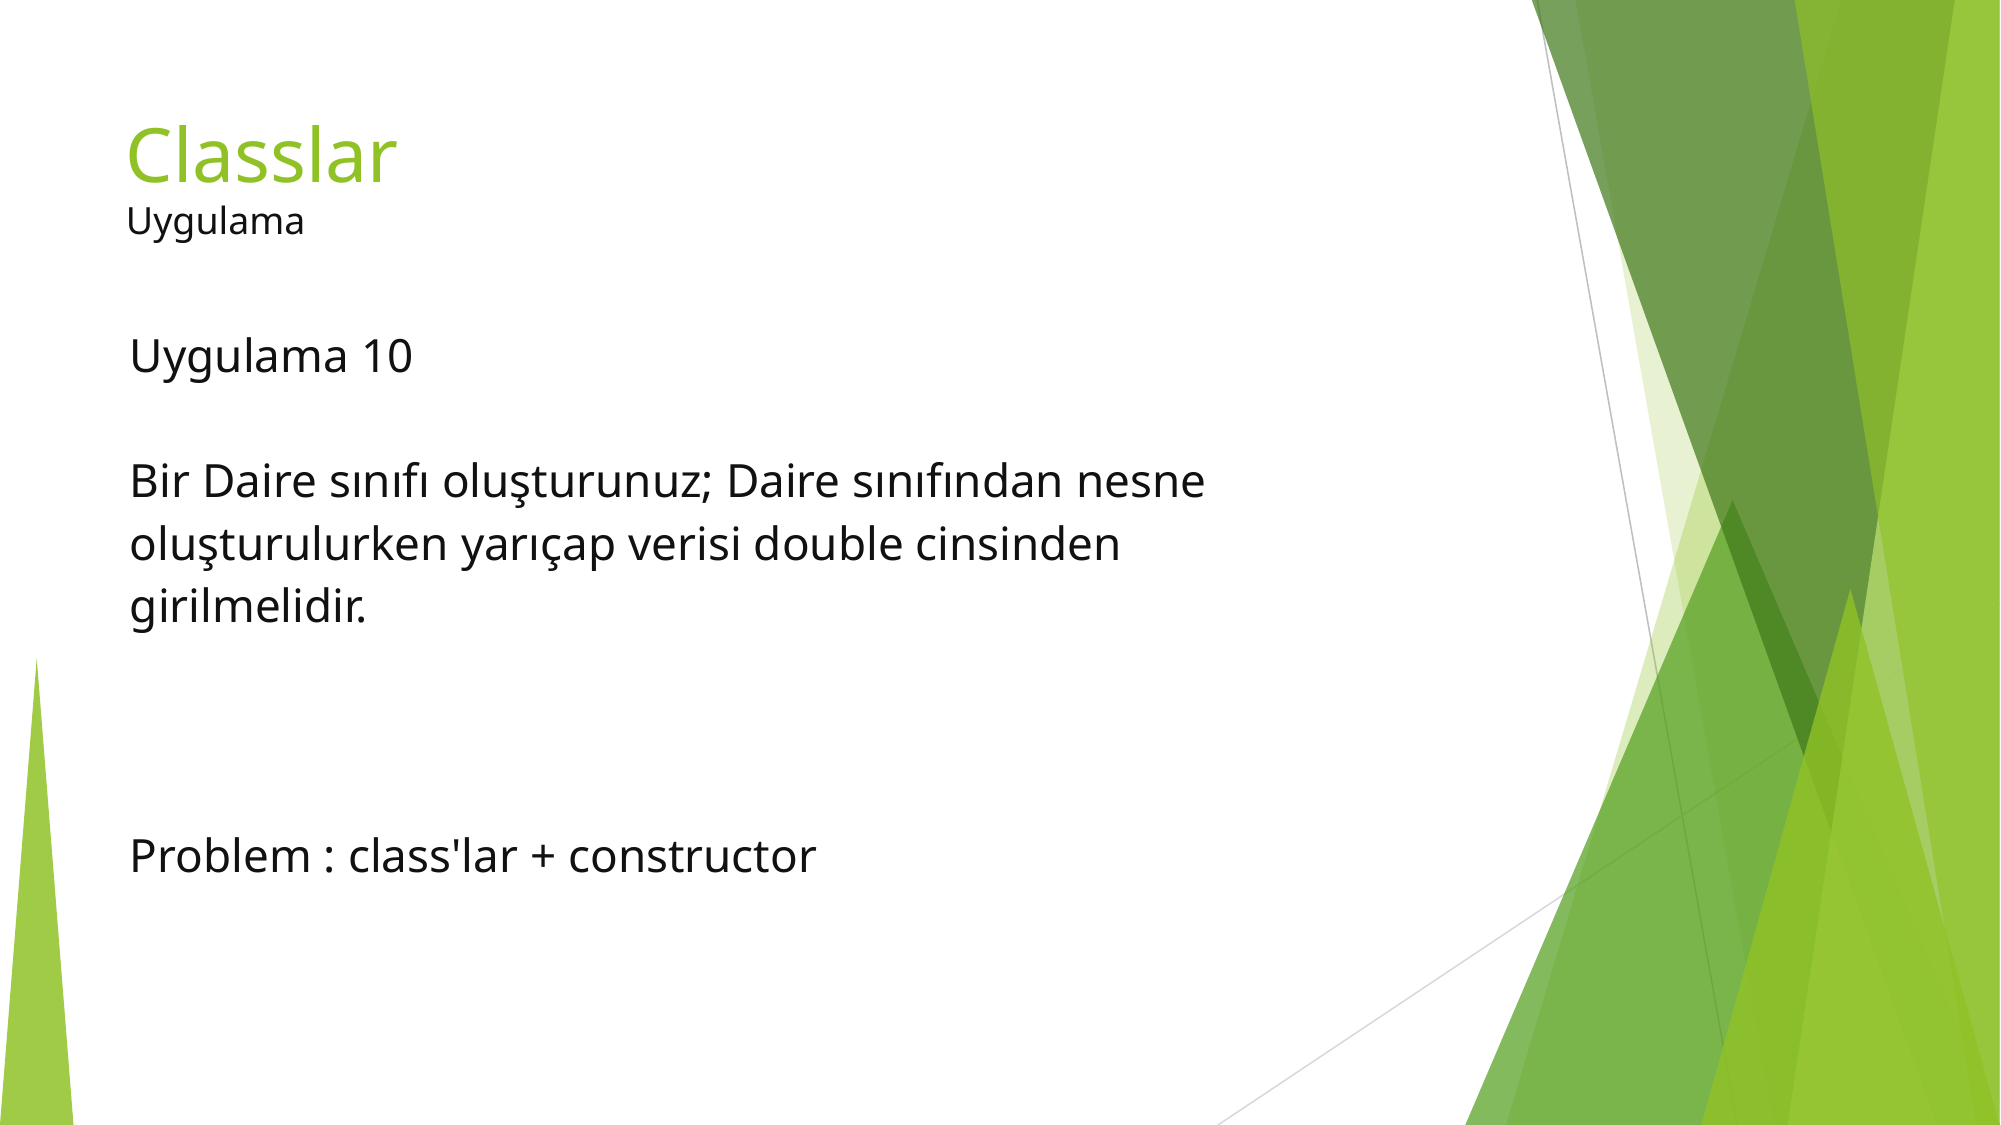

# Classlar Uygulama
Uygulama 10
Bir Daire sınıfı oluşturunuz; Daire sınıfından nesne oluşturulurken yarıçap verisi double cinsinden girilmelidir.
Problem : class'lar + constructor